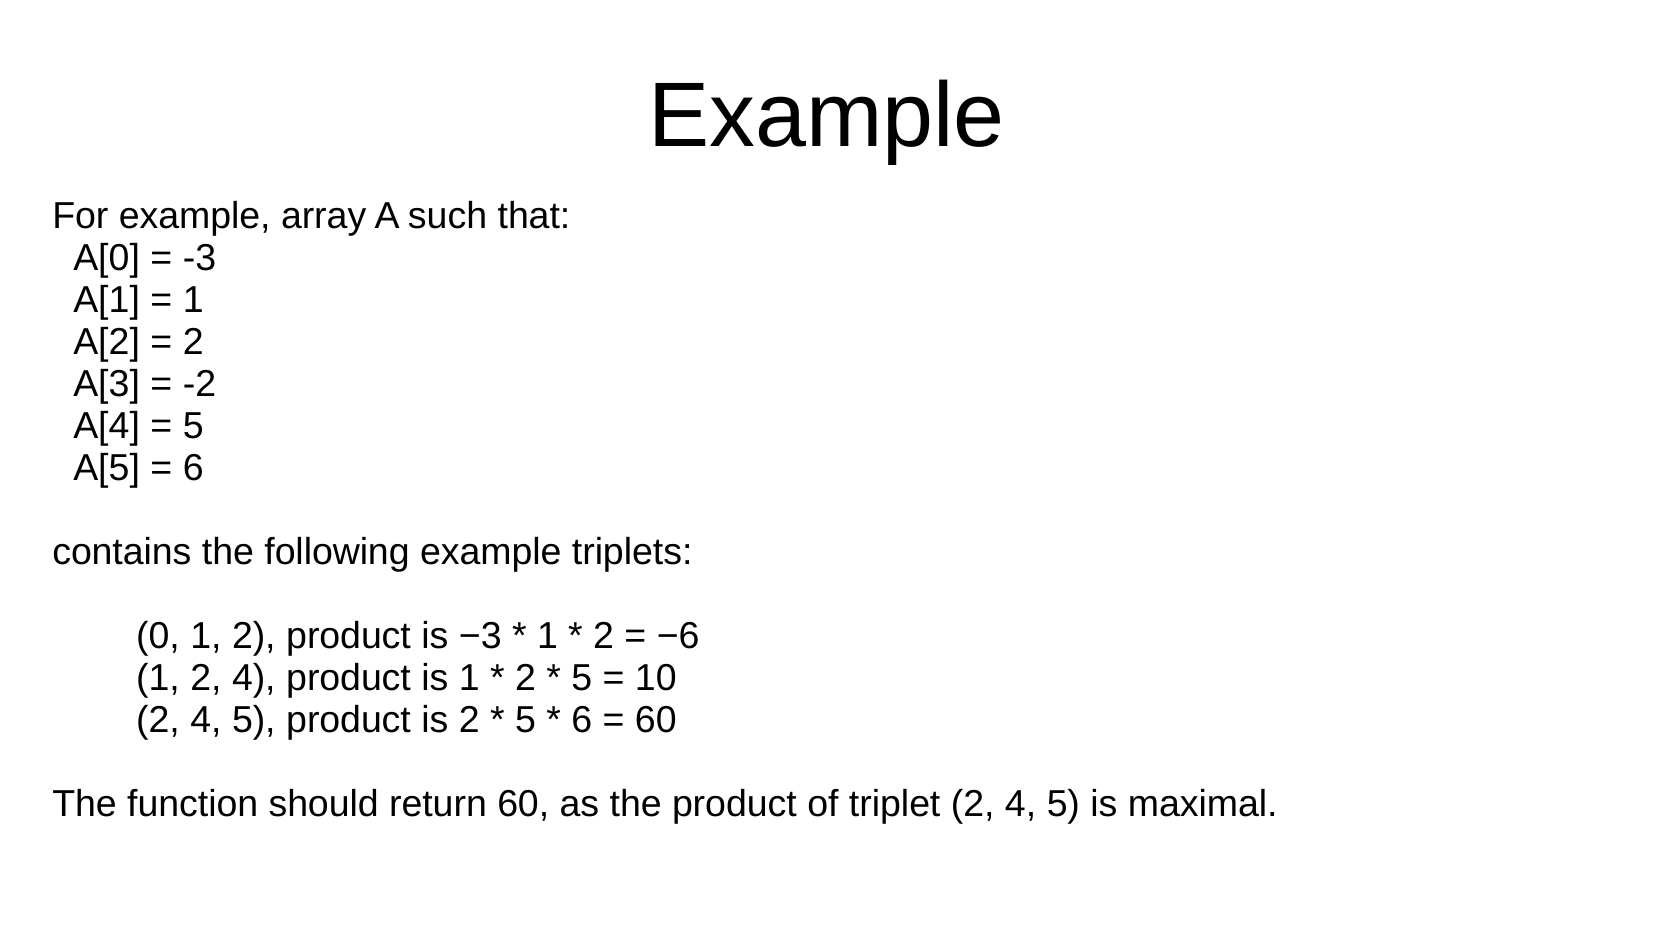

# Example
For example, array A such that:
 A[0] = -3
 A[1] = 1
 A[2] = 2
 A[3] = -2
 A[4] = 5
 A[5] = 6
contains the following example triplets:
 (0, 1, 2), product is −3 * 1 * 2 = −6
 (1, 2, 4), product is 1 * 2 * 5 = 10
 (2, 4, 5), product is 2 * 5 * 6 = 60
The function should return 60, as the product of triplet (2, 4, 5) is maximal.